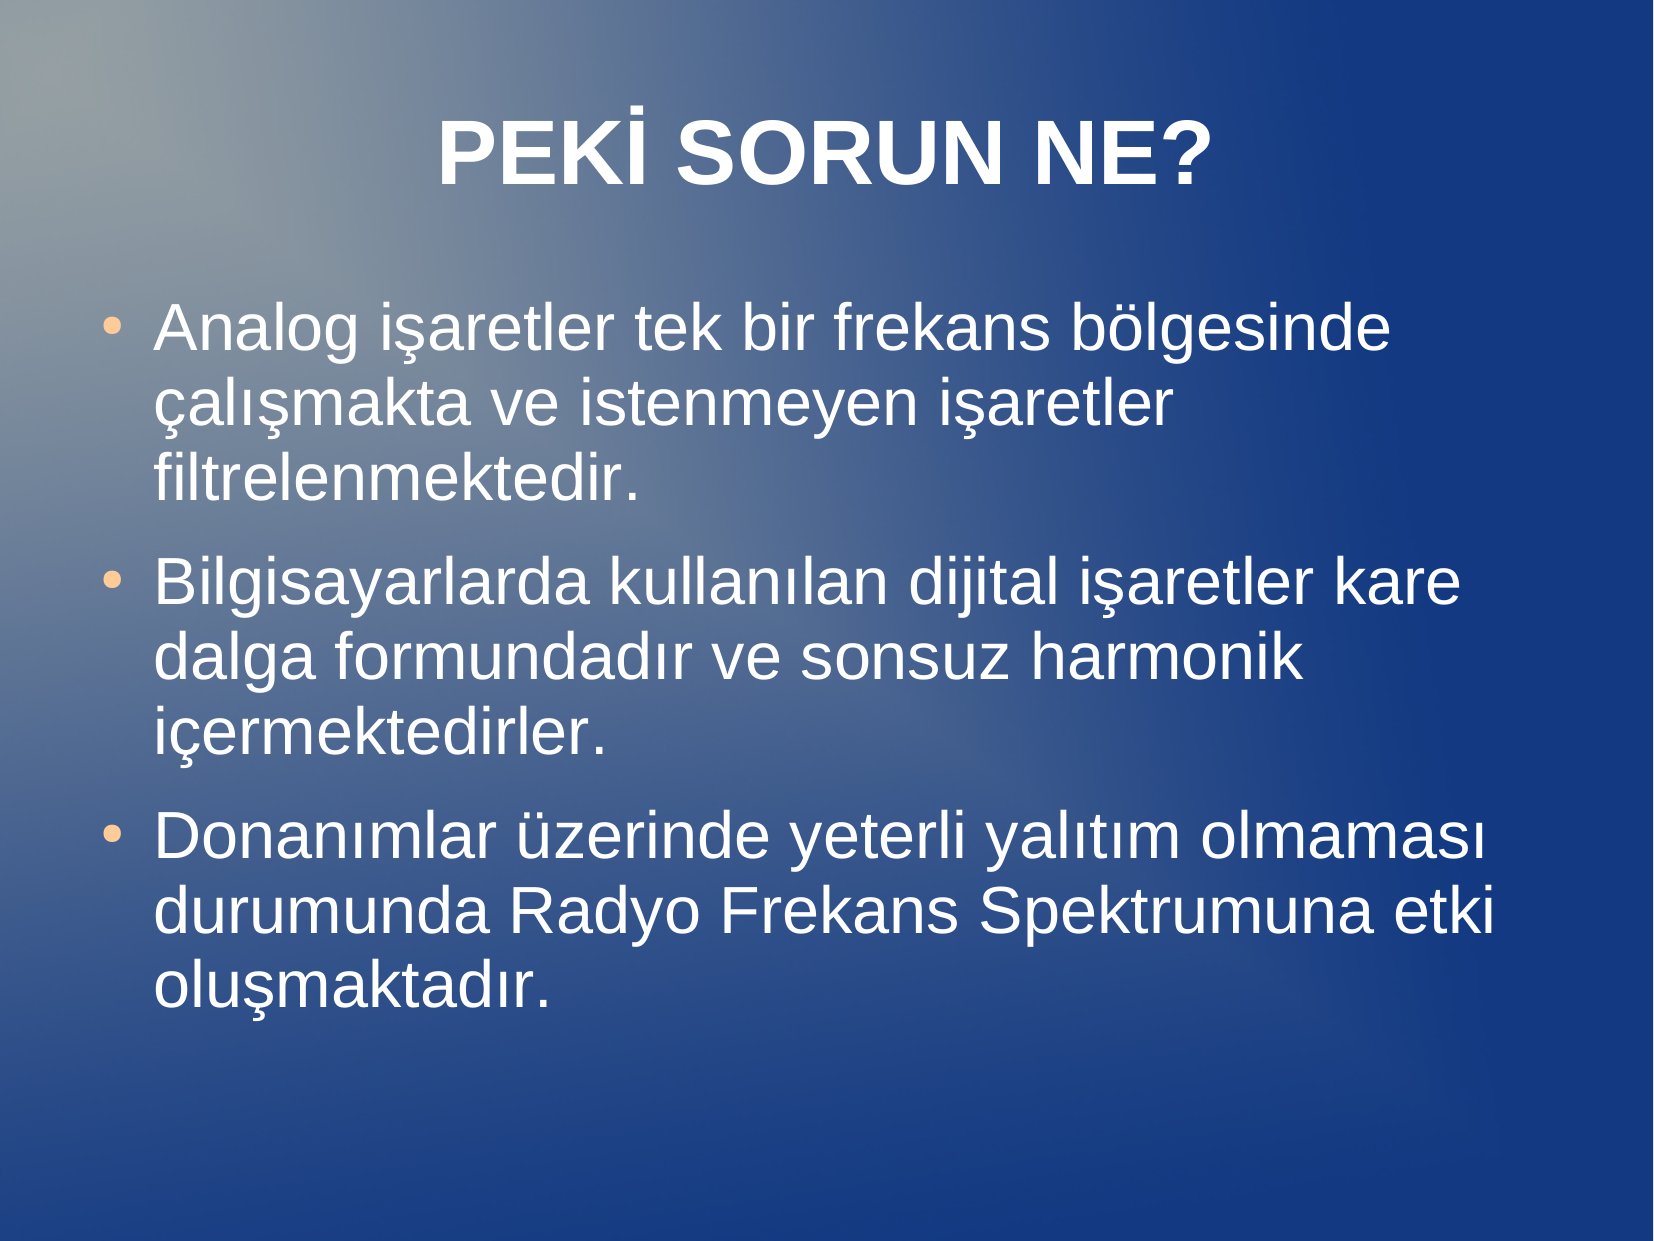

# PEKİ SORUN NE?
Analog işaretler tek bir frekans bölgesinde çalışmakta ve istenmeyen işaretler filtrelenmektedir.
Bilgisayarlarda kullanılan dijital işaretler kare dalga formundadır ve sonsuz harmonik içermektedirler.
Donanımlar üzerinde yeterli yalıtım olmaması durumunda Radyo Frekans Spektrumuna etki oluşmaktadır.